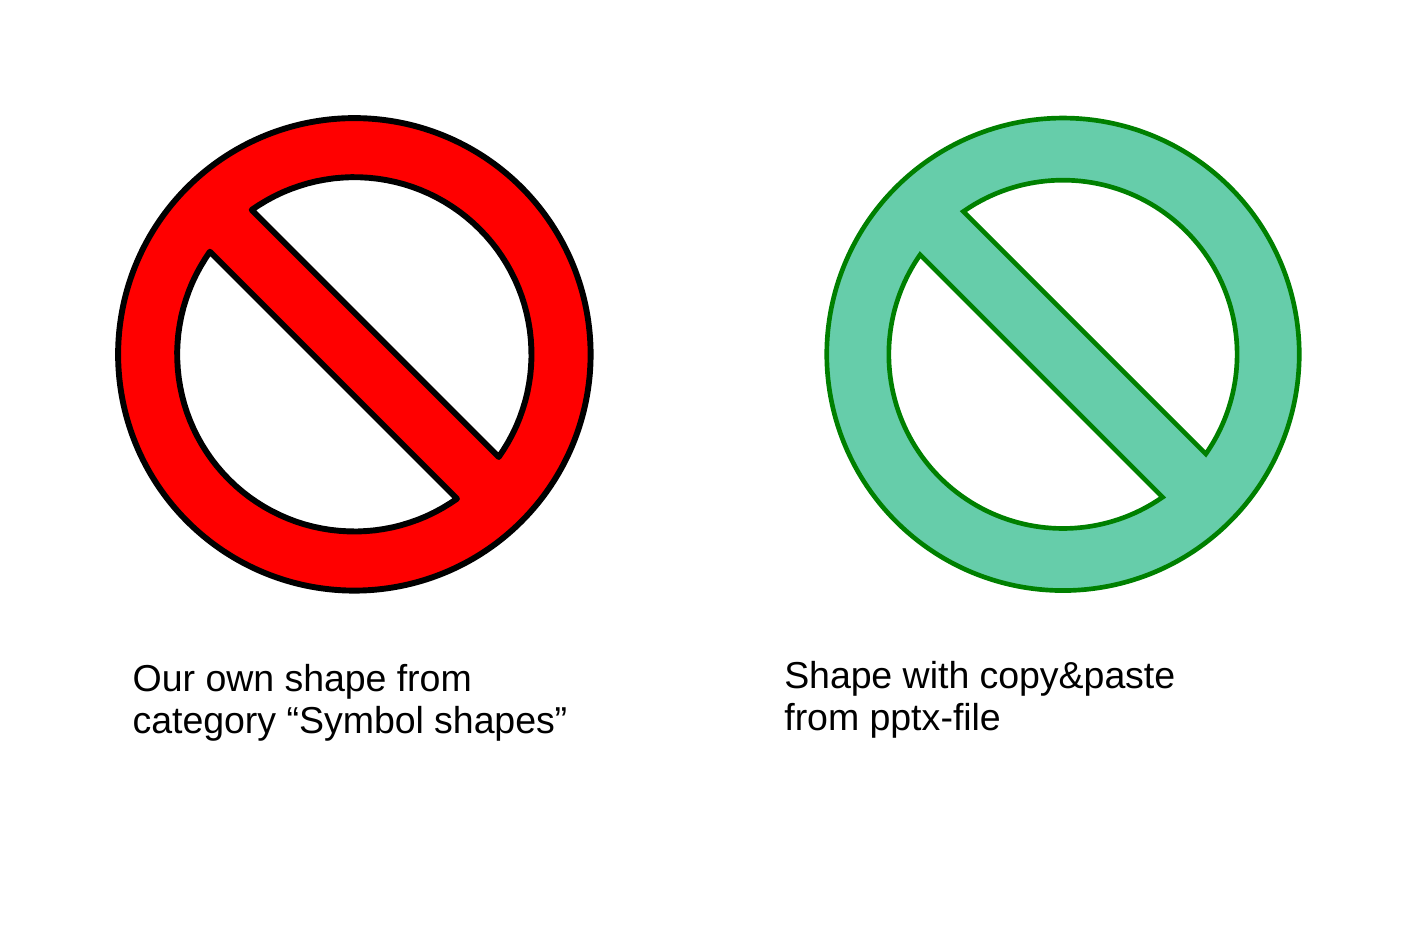

Shape with copy&paste from pptx-file
Our own shape from category “Symbol shapes”